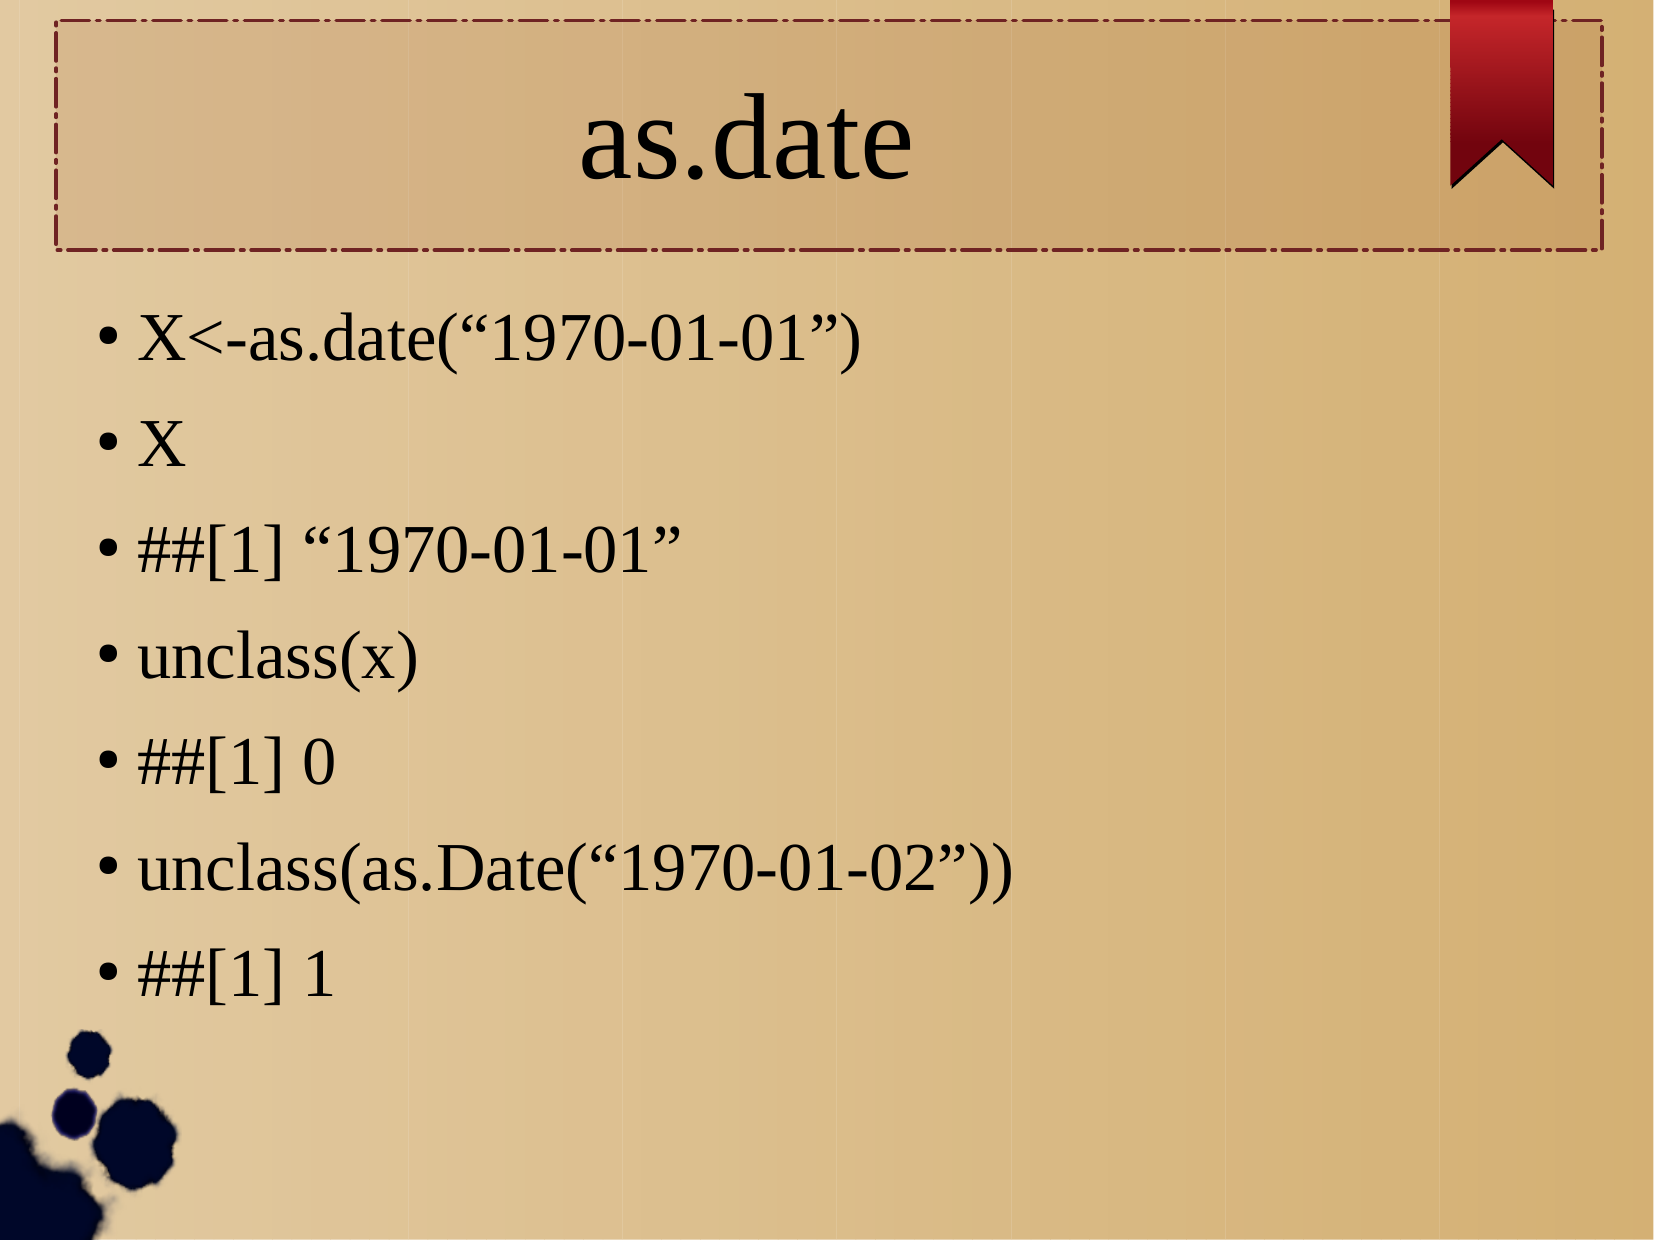

# as.date
X<-as.date(“1970-01-01”)
X
##[1] “1970-01-01”
unclass(x)
##[1] 0
unclass(as.Date(“1970-01-02”))
##[1] 1